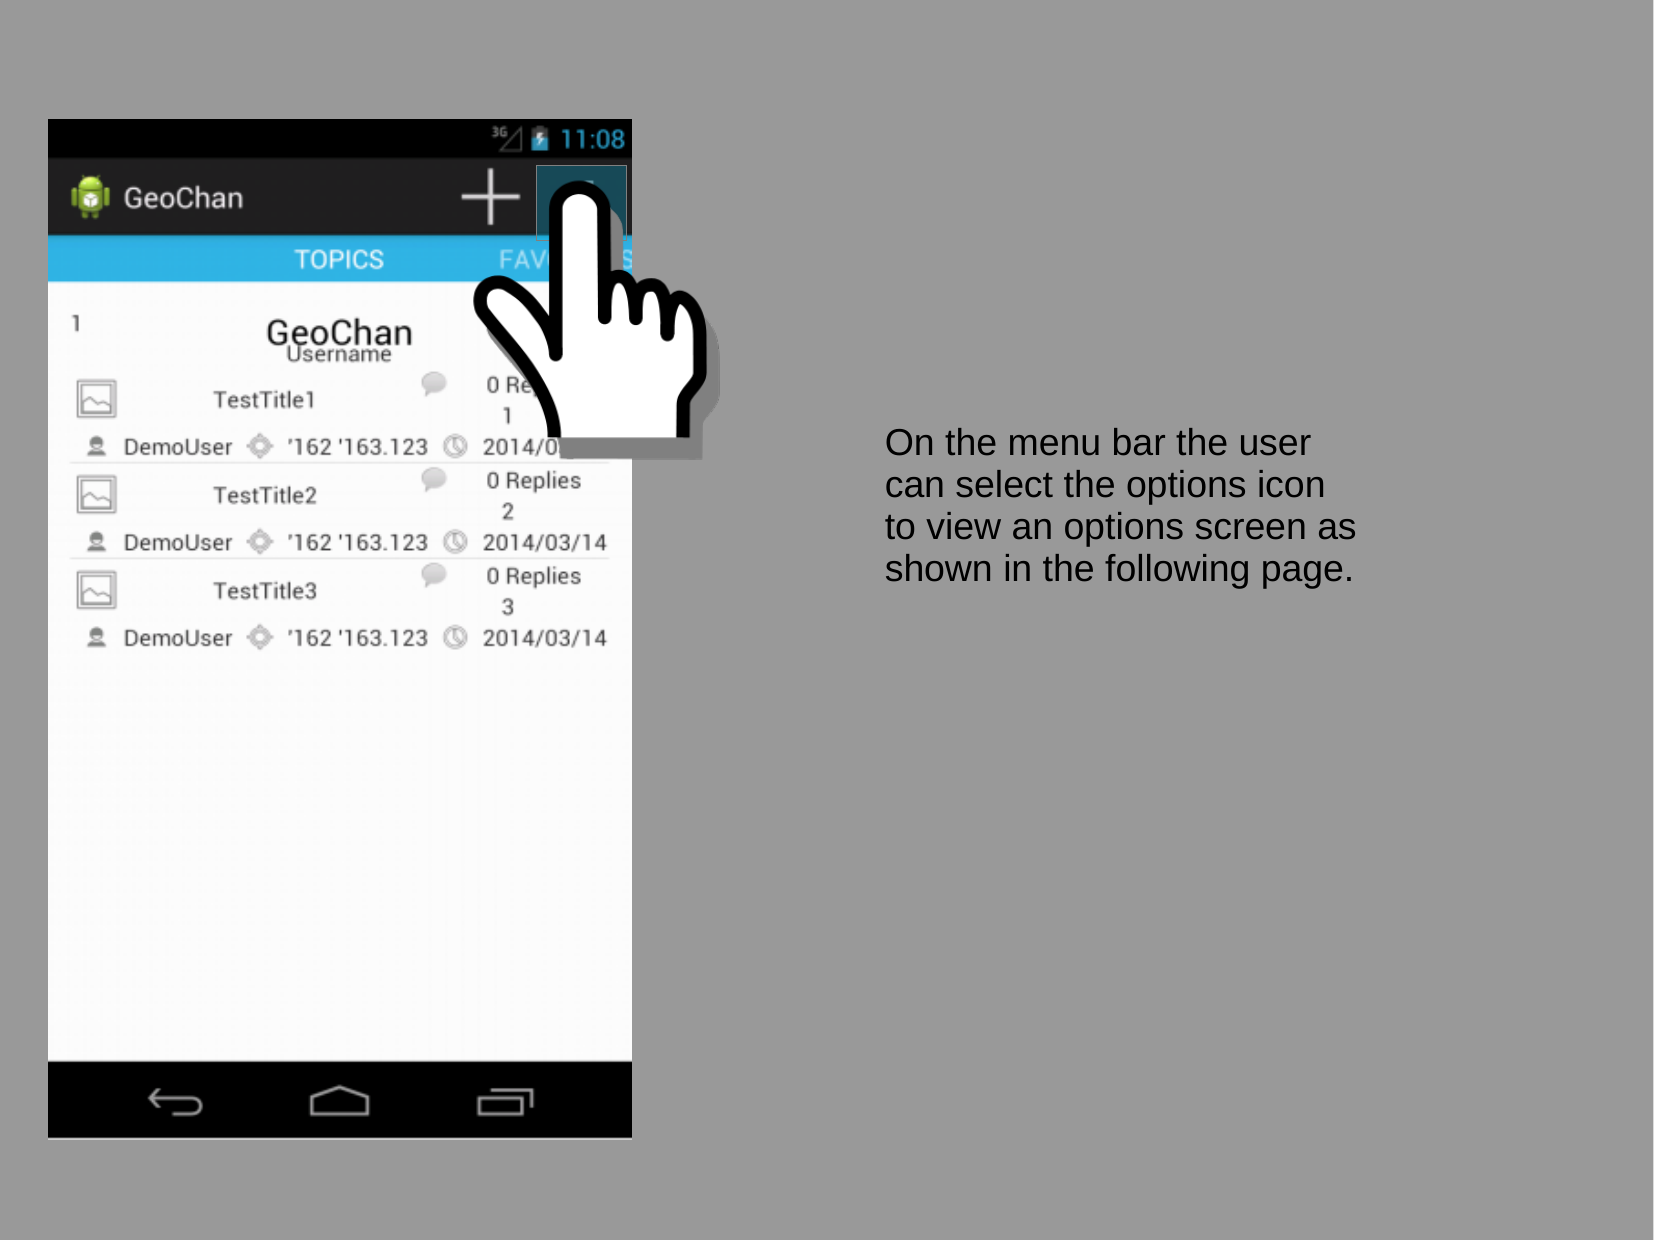

On the menu bar the user can select the options icon to view an options screen as shown in the following page.